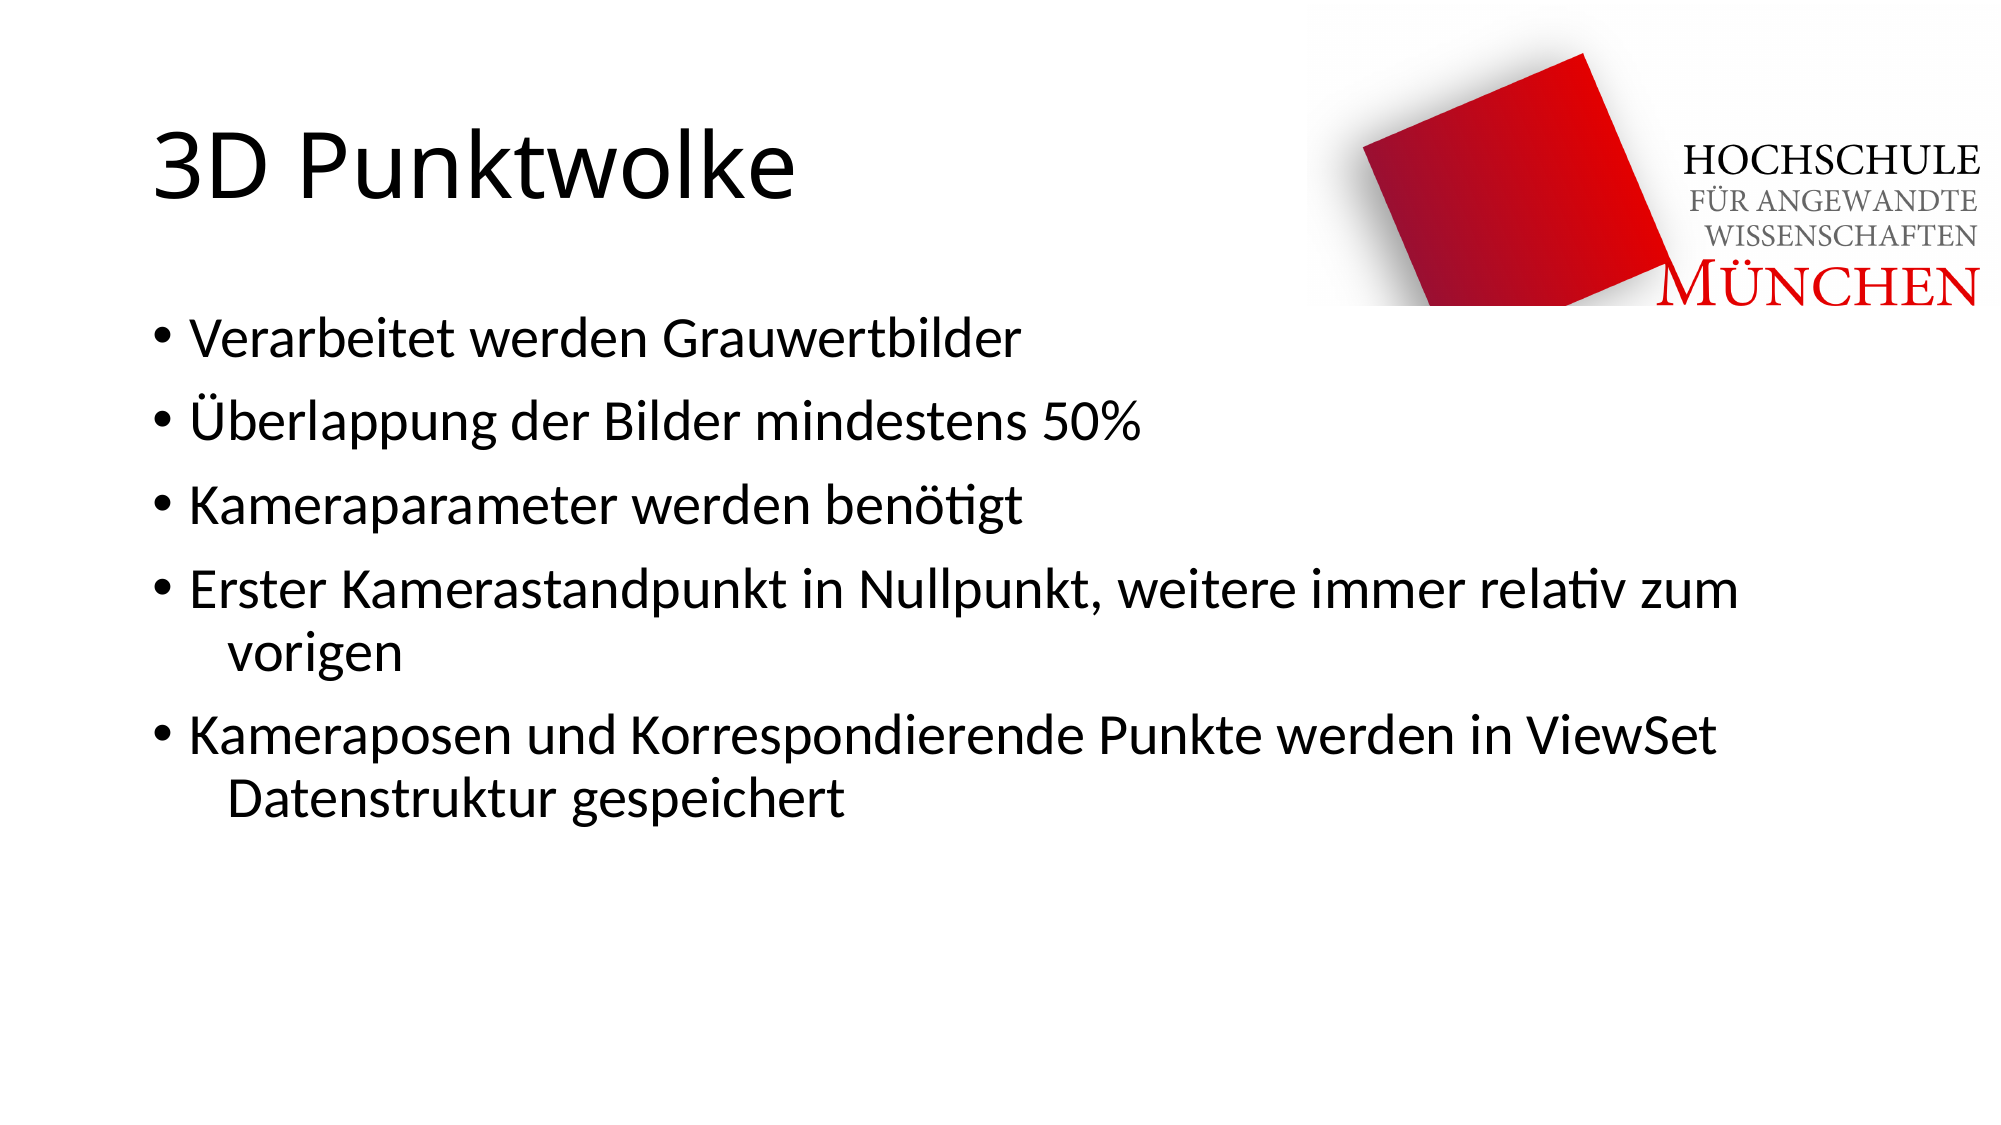

# 3D Punktwolke
Verarbeitet werden Grauwertbilder
Überlappung der Bilder mindestens 50%
Kameraparameter werden benötigt
Erster Kamerastandpunkt in Nullpunkt, weitere immer relativ zum vorigen
Kameraposen und Korrespondierende Punkte werden in ViewSet Datenstruktur gespeichert